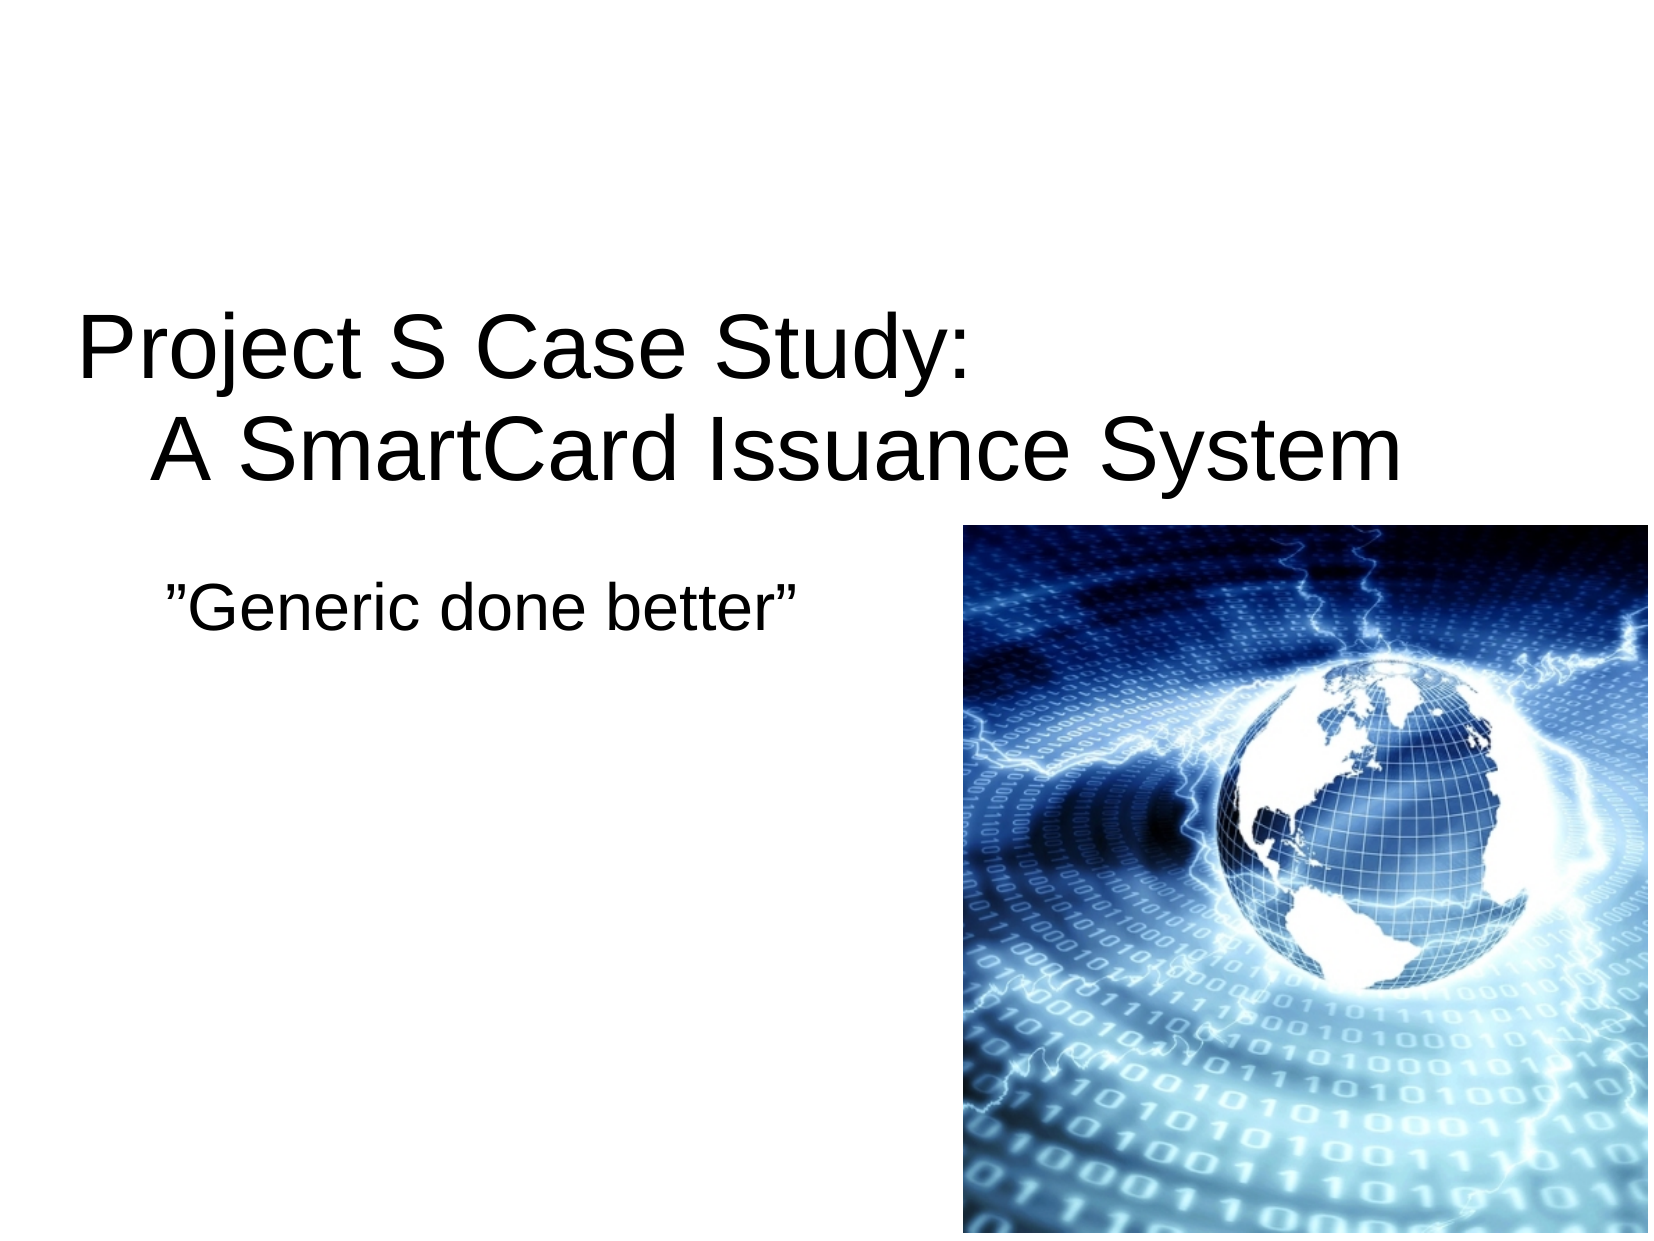

# Project S Case Study: A SmartCard Issuance System
”Generic done better”
57